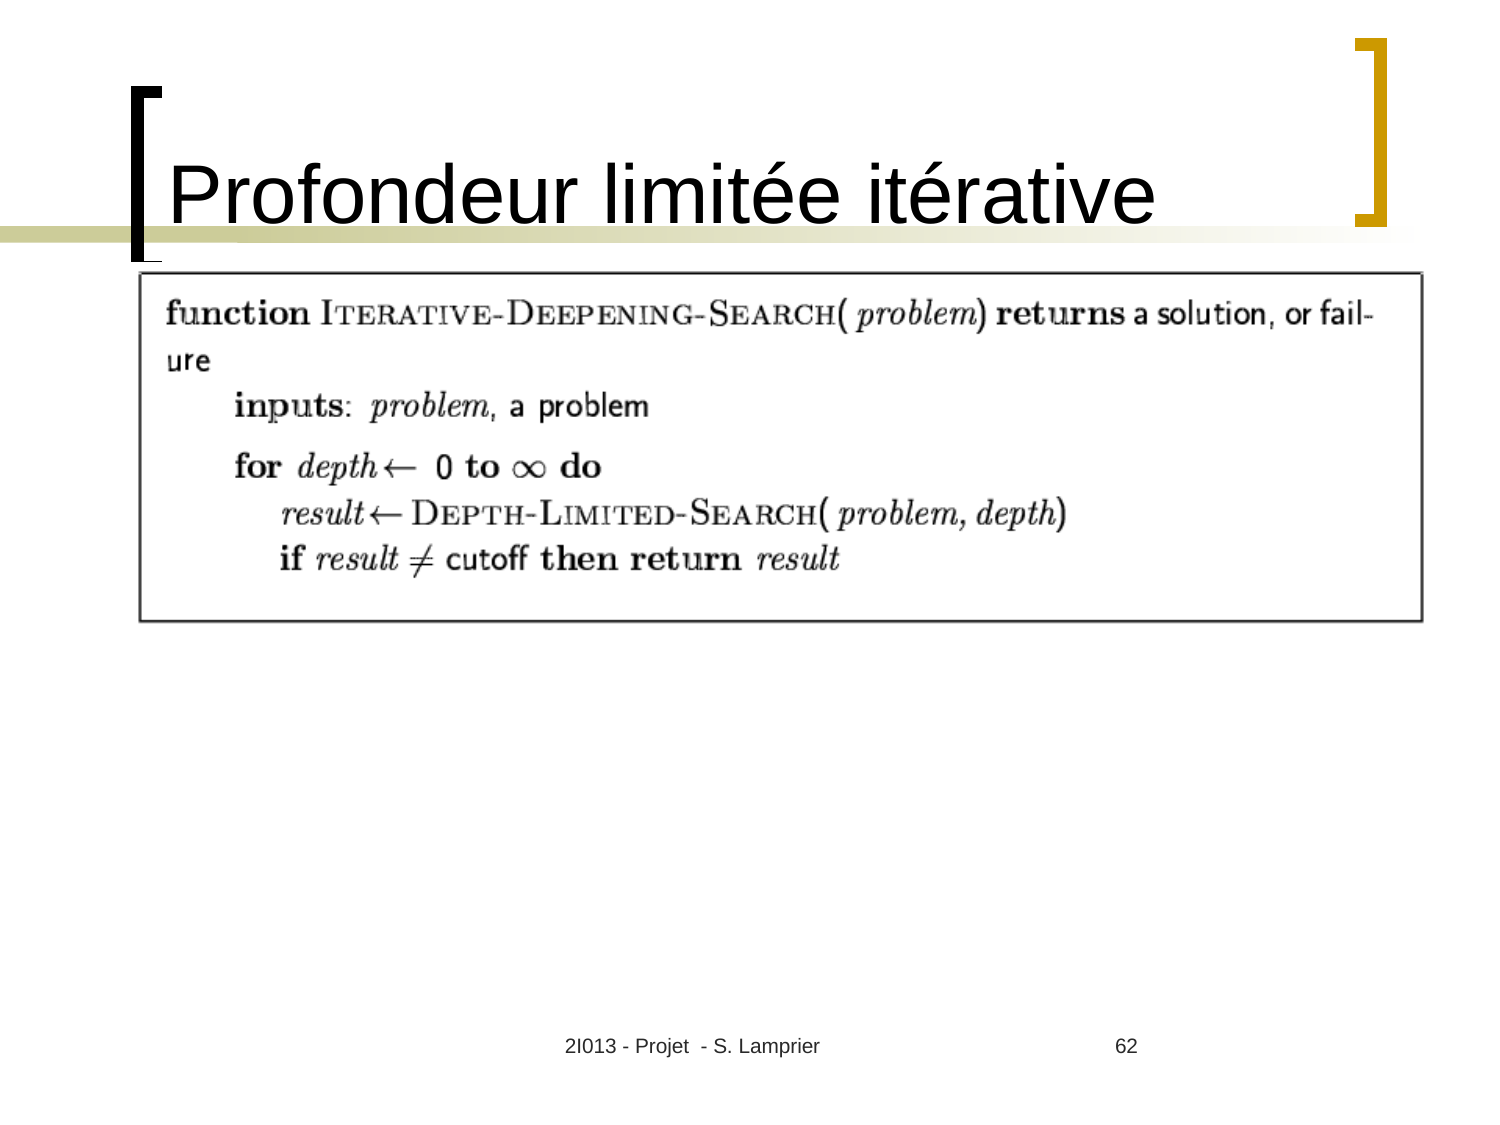

# Profondeur limitée itérative
2I013 - Projet - S. Lamprier